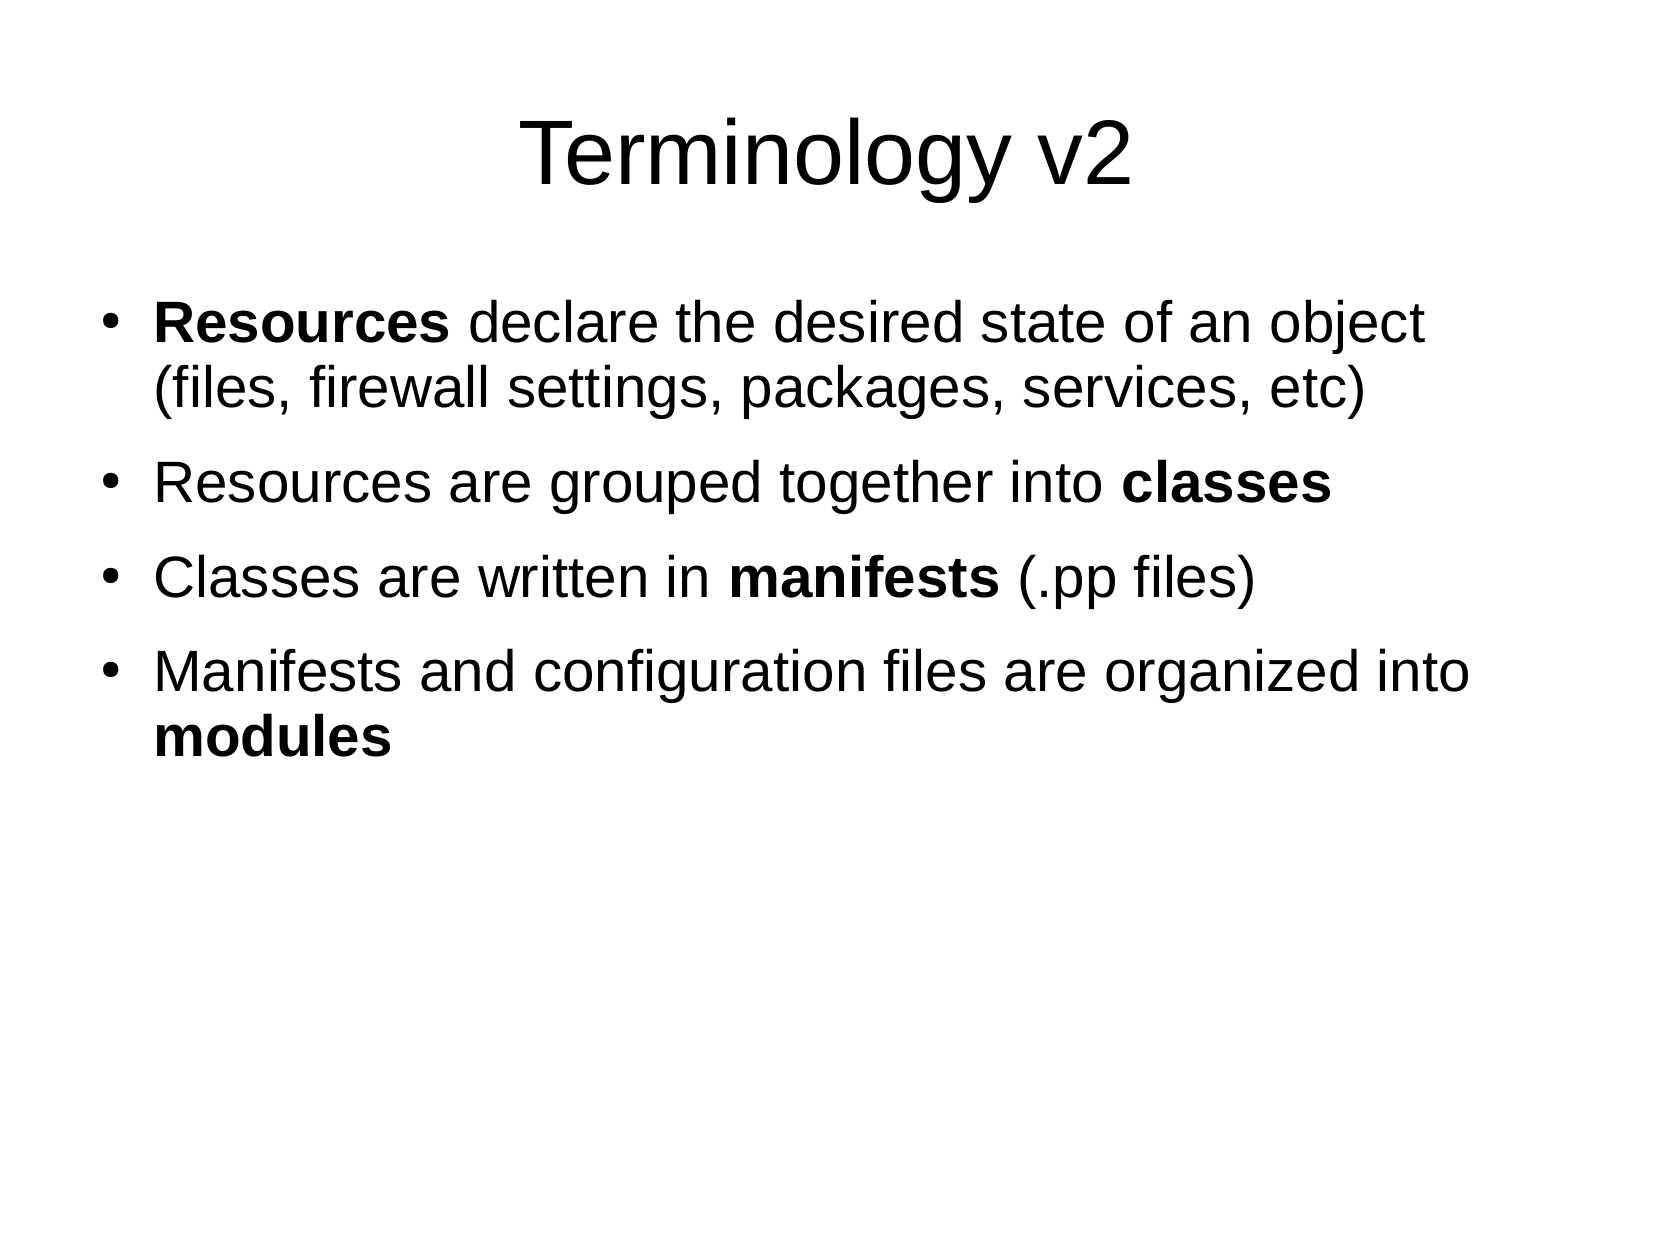

# Terminology v2
Resources declare the desired state of an object (files, firewall settings, packages, services, etc)
Resources are grouped together into classes
Classes are written in manifests (.pp files)
Manifests and configuration files are organized into modules